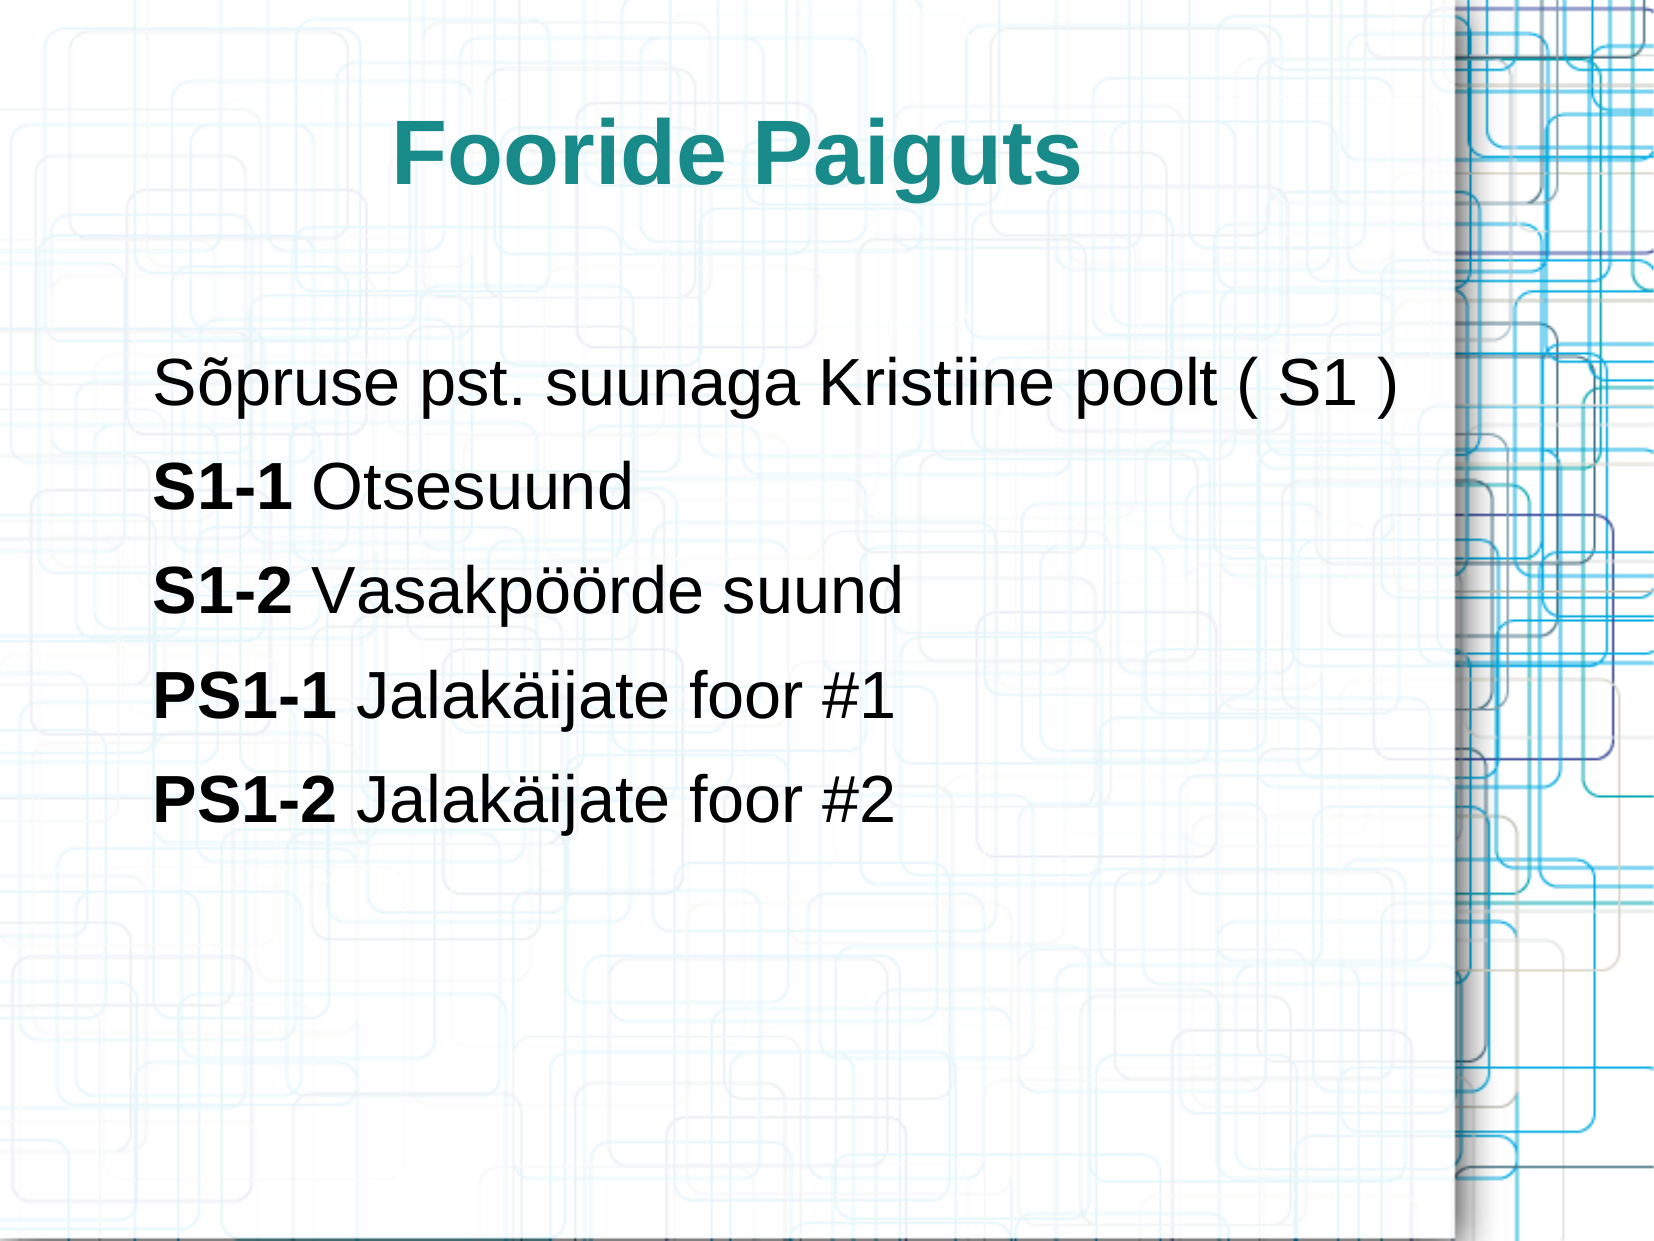

# Fooride Paiguts
Sõpruse pst. suunaga Kristiine poolt ( S1 )
S1-1 Otsesuund
S1-2 Vasakpöörde suund
PS1-1 Jalakäijate foor #1
PS1-2 Jalakäijate foor #2